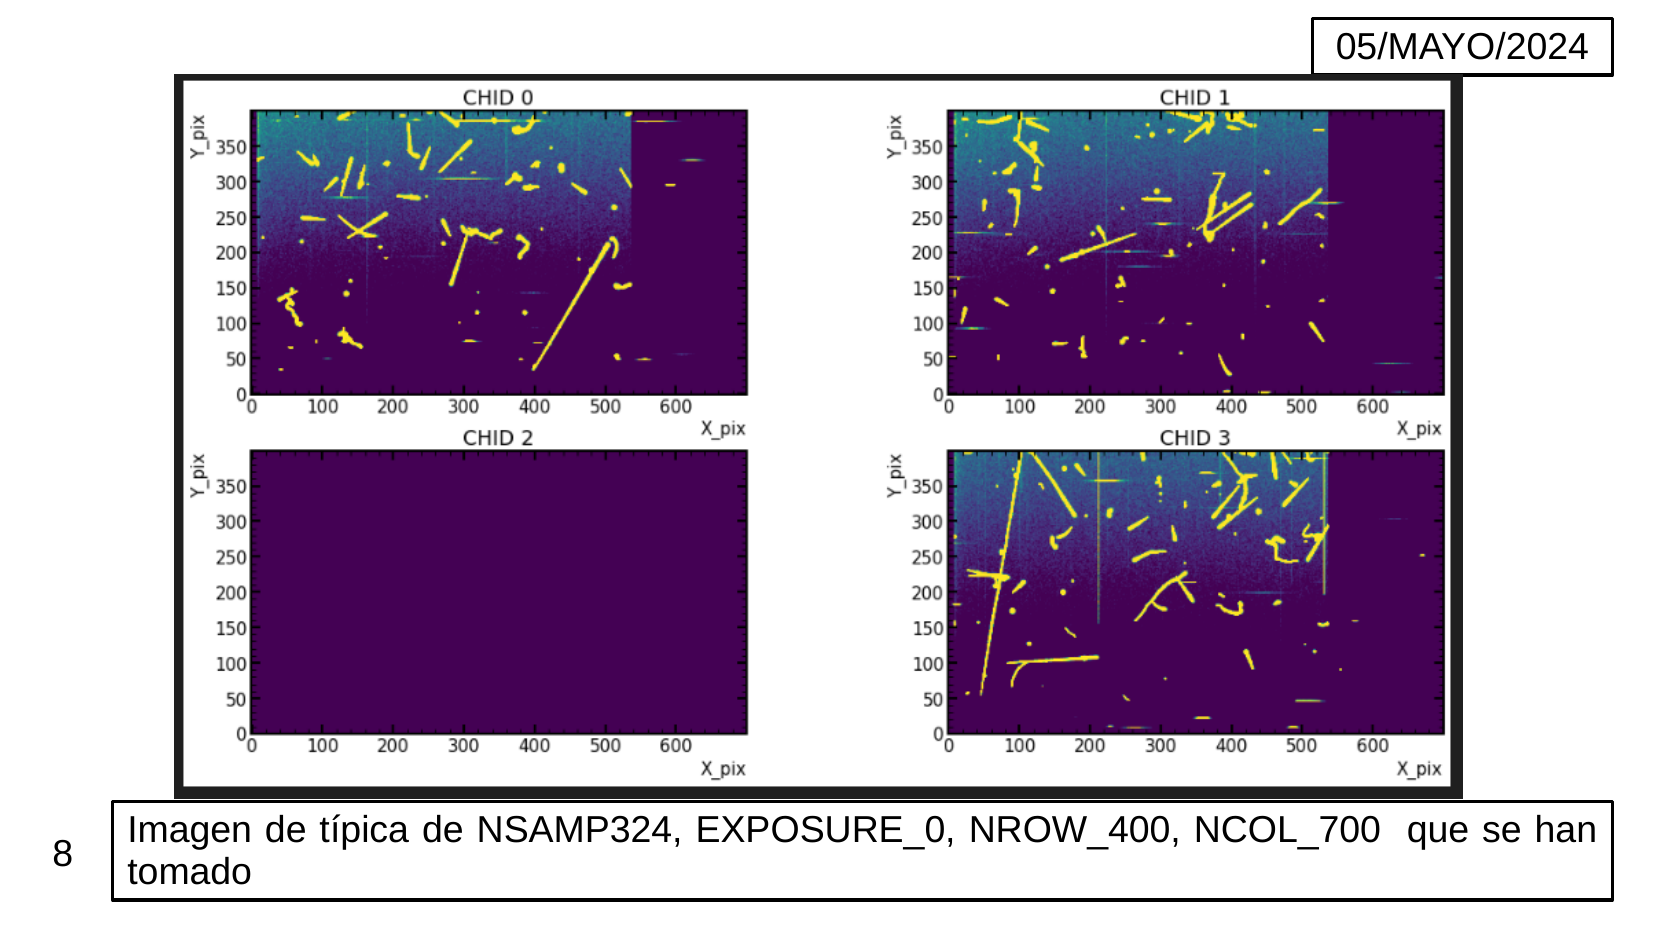

05/MAYO/2024
Imagen de típica de NSAMP324, EXPOSURE_0, NROW_400, NCOL_700 que se han tomado